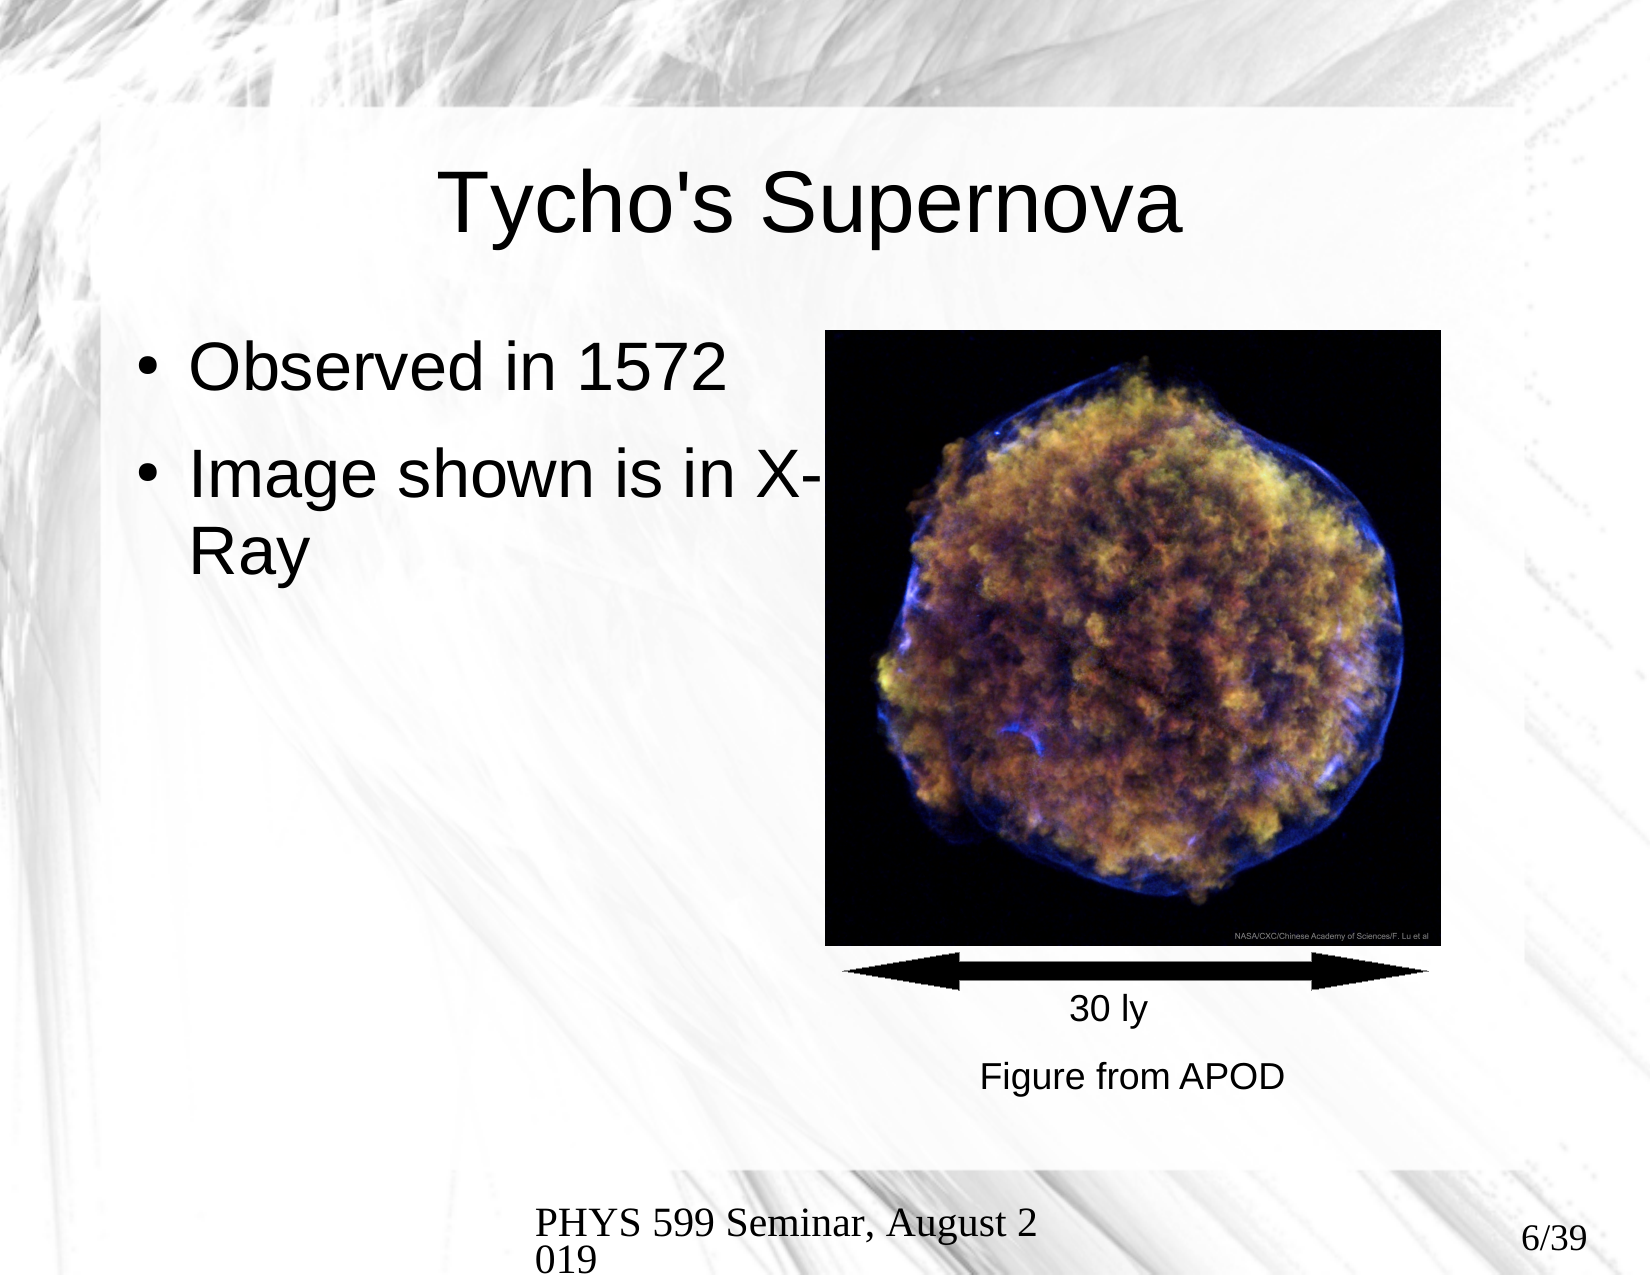

# Tycho's Supernova
Observed in 1572
Image shown is in X-Ray
30 ly
Figure from APOD
PHYS 599 Seminar, August 2019
6